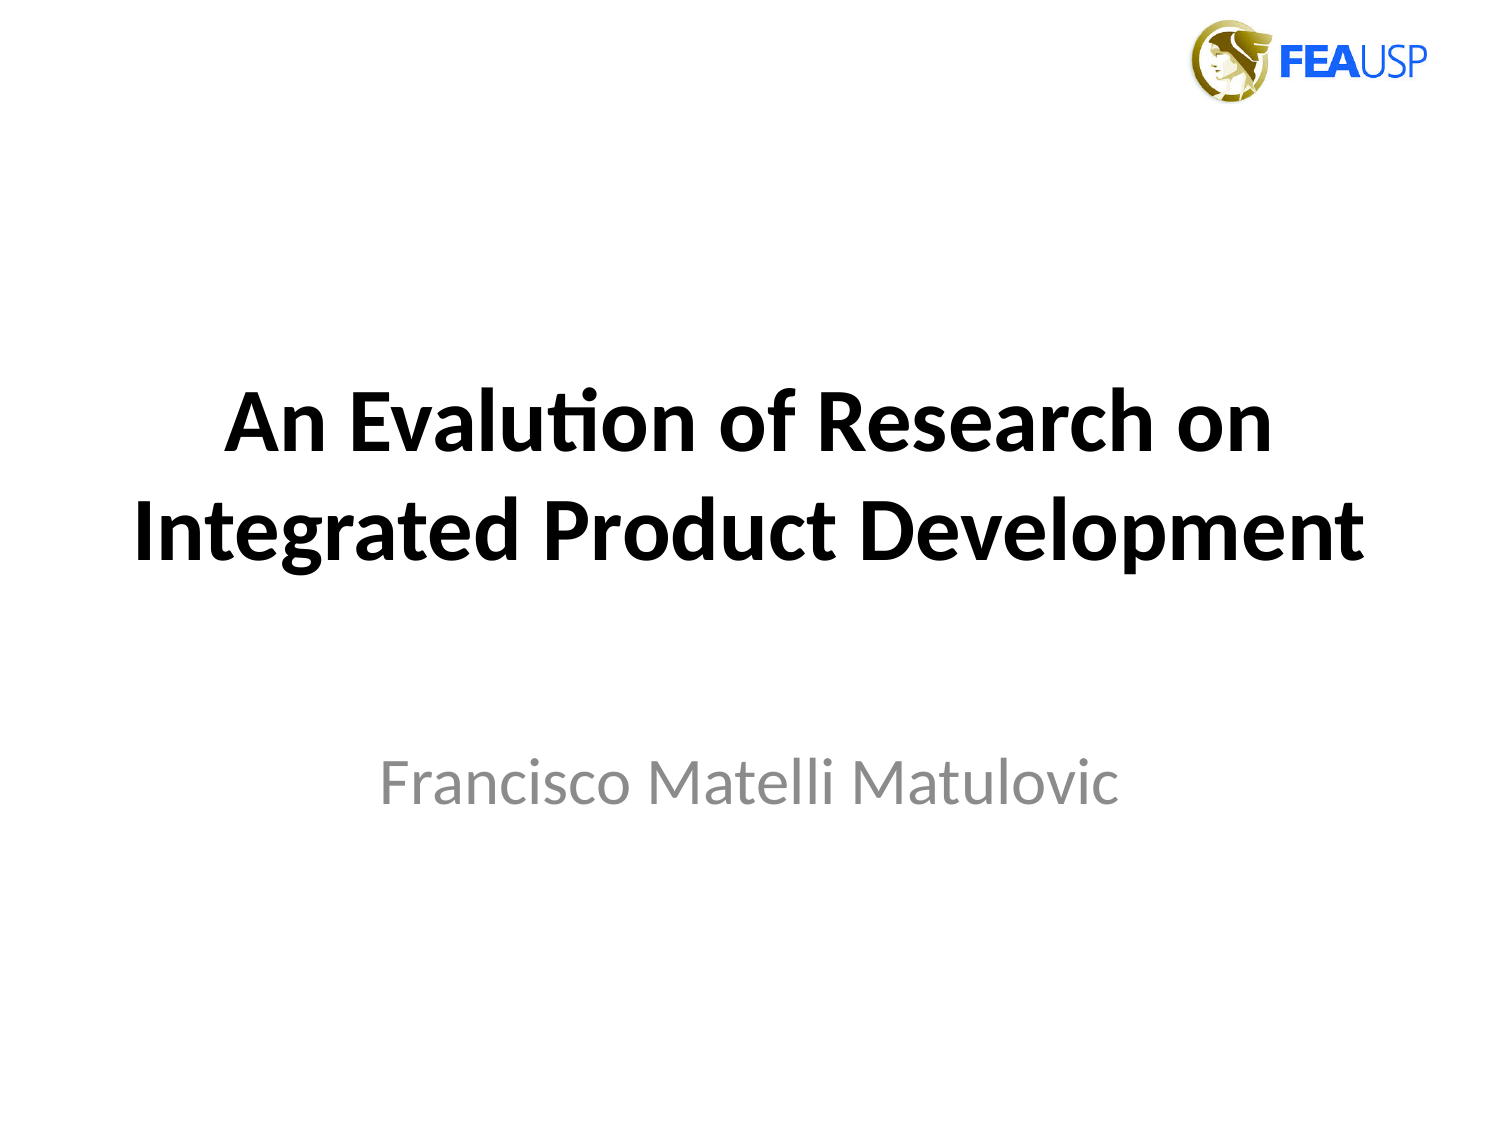

# An Evalution of Research on Integrated Product Development
Francisco Matelli Matulovic